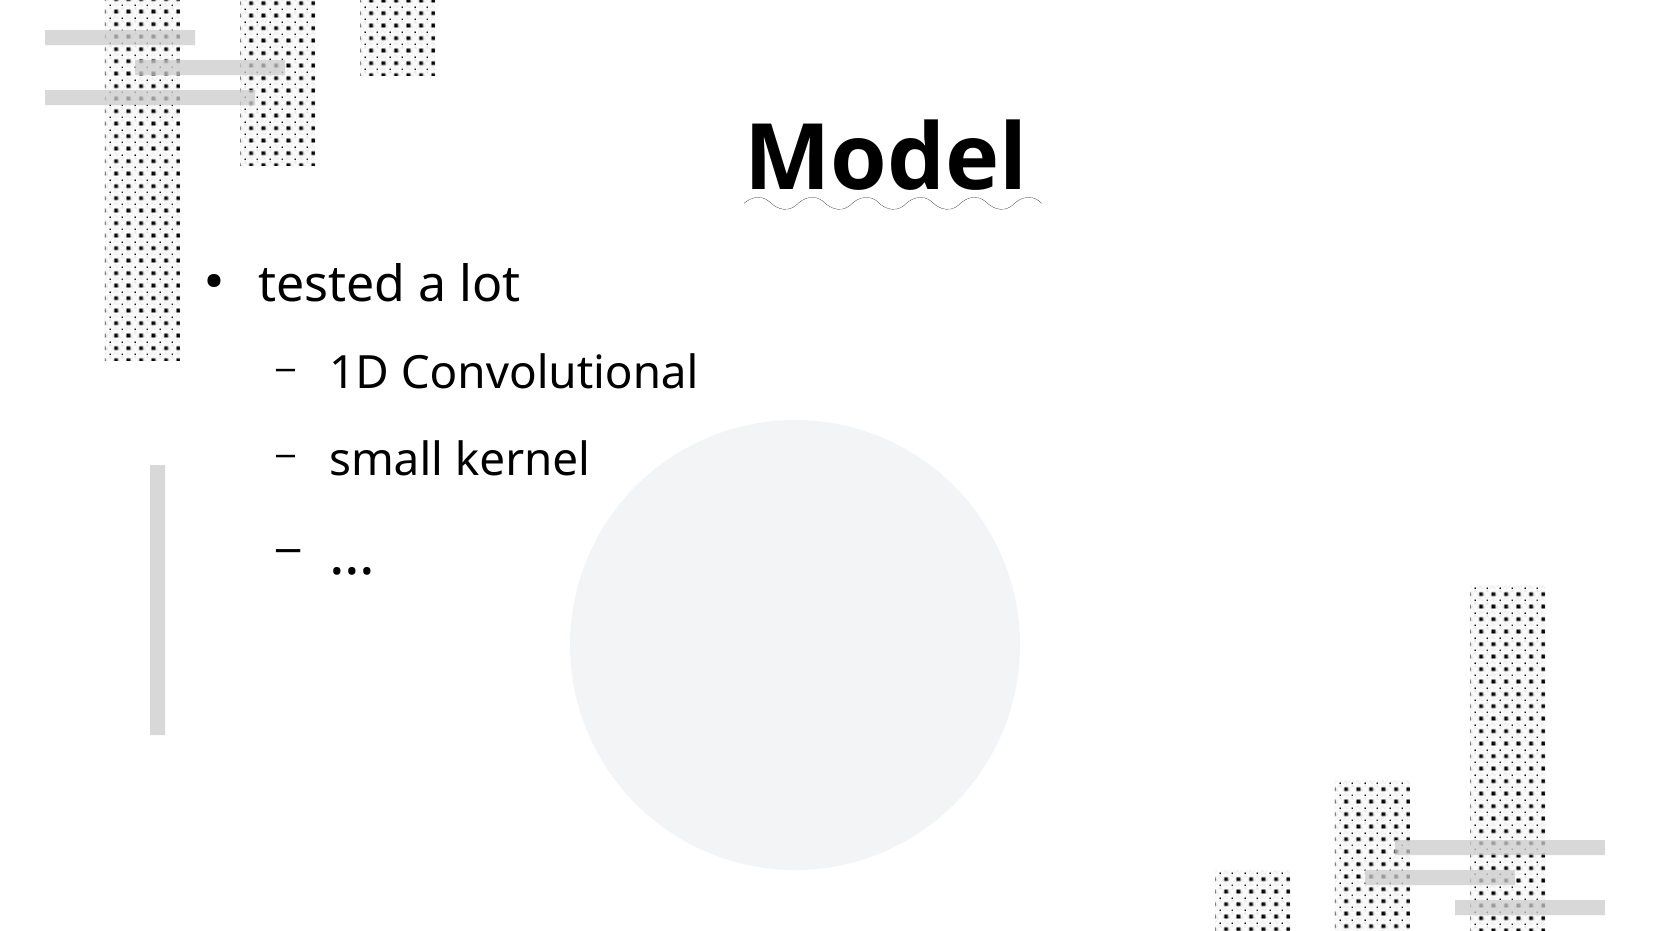

# Model
tested a lot
1D Convolutional
small kernel
...